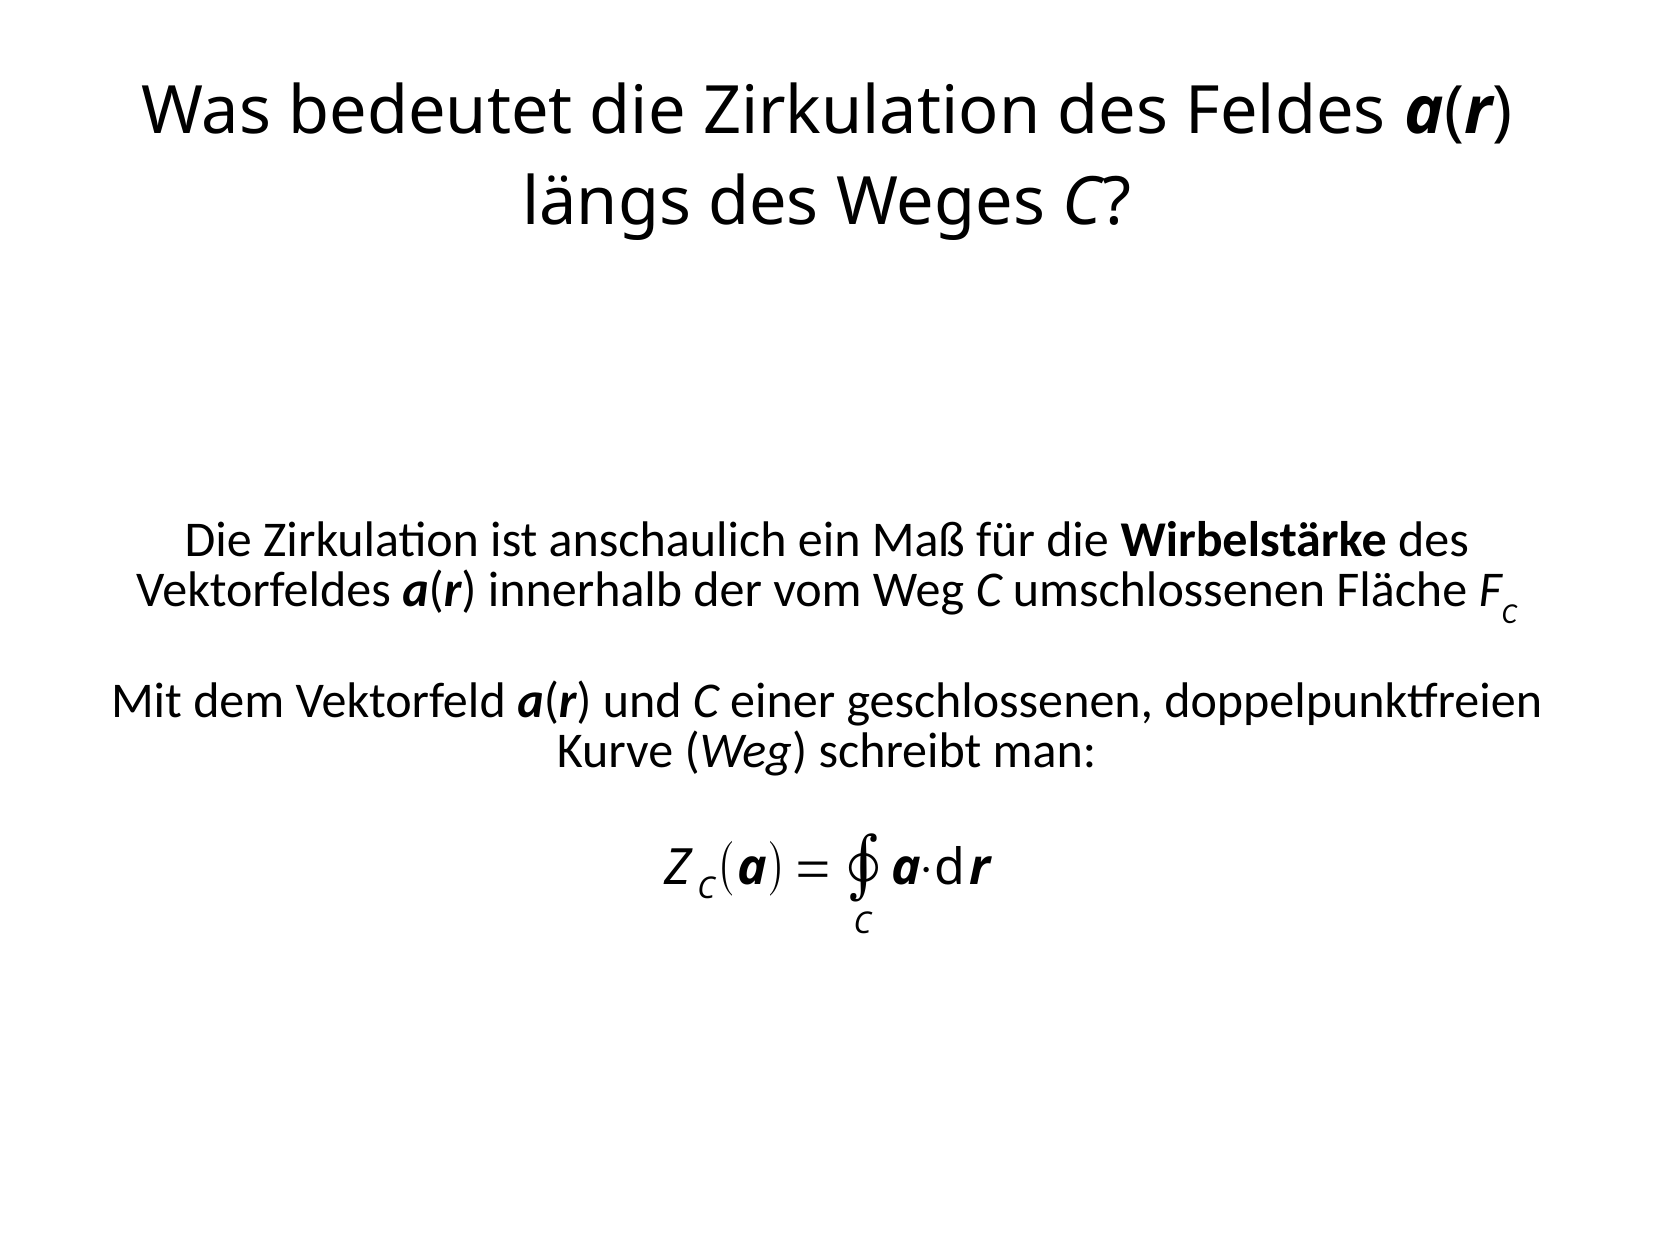

# Was bedeutet die Zirkulation des Feldes a(r) längs des Weges C?
Die Zirkulation ist anschaulich ein Maß für die Wirbelstärke des Vektorfeldes a(r) innerhalb der vom Weg C umschlossenen Fläche FC
Mit dem Vektorfeld a(r) und C einer geschlossenen, doppelpunktfreien Kurve (Weg) schreibt man: